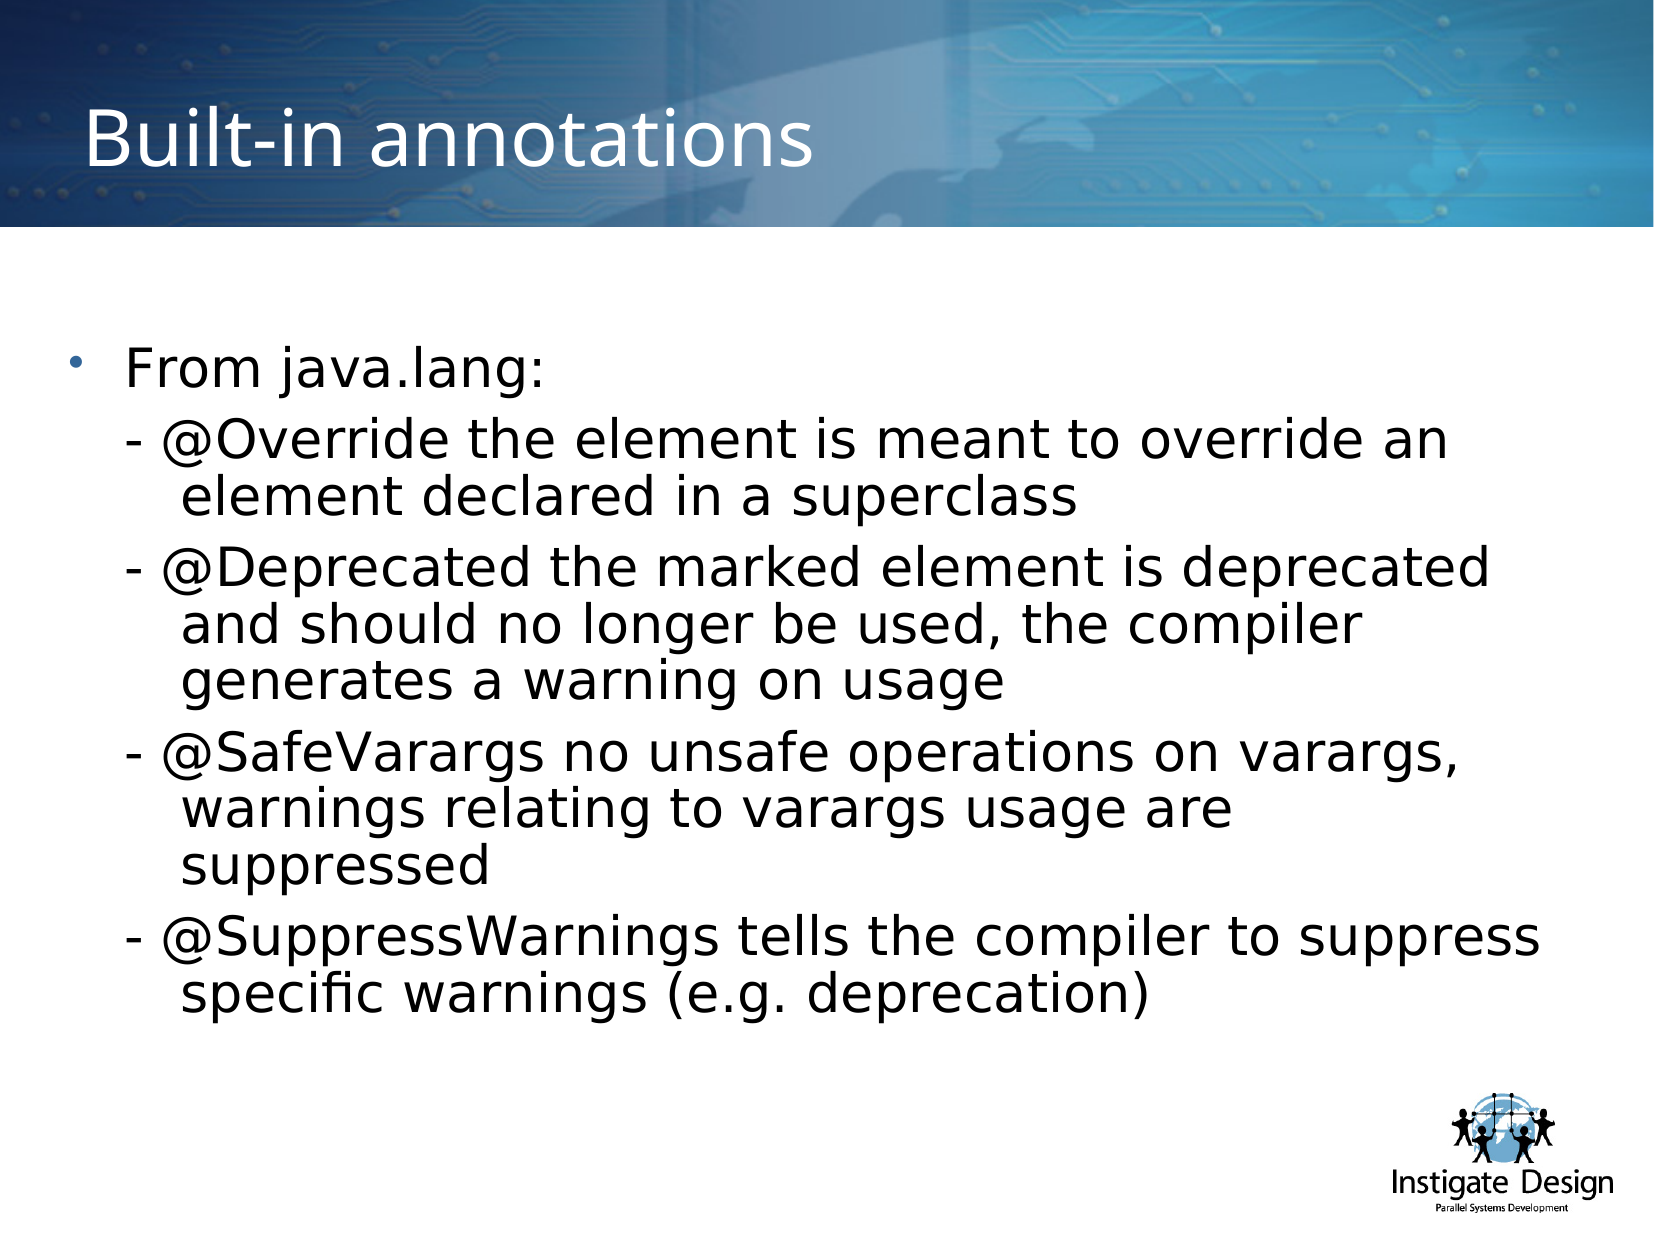

# Built-in annotations
From java.lang:
- @Override the element is meant to override an element declared in a superclass
- @Deprecated the marked element is deprecated and should no longer be used, the compiler generates a warning on usage
- @SafeVarargs no unsafe operations on varargs, warnings relating to varargs usage are suppressed
- @SuppressWarnings tells the compiler to suppress specific warnings (e.g. deprecation)